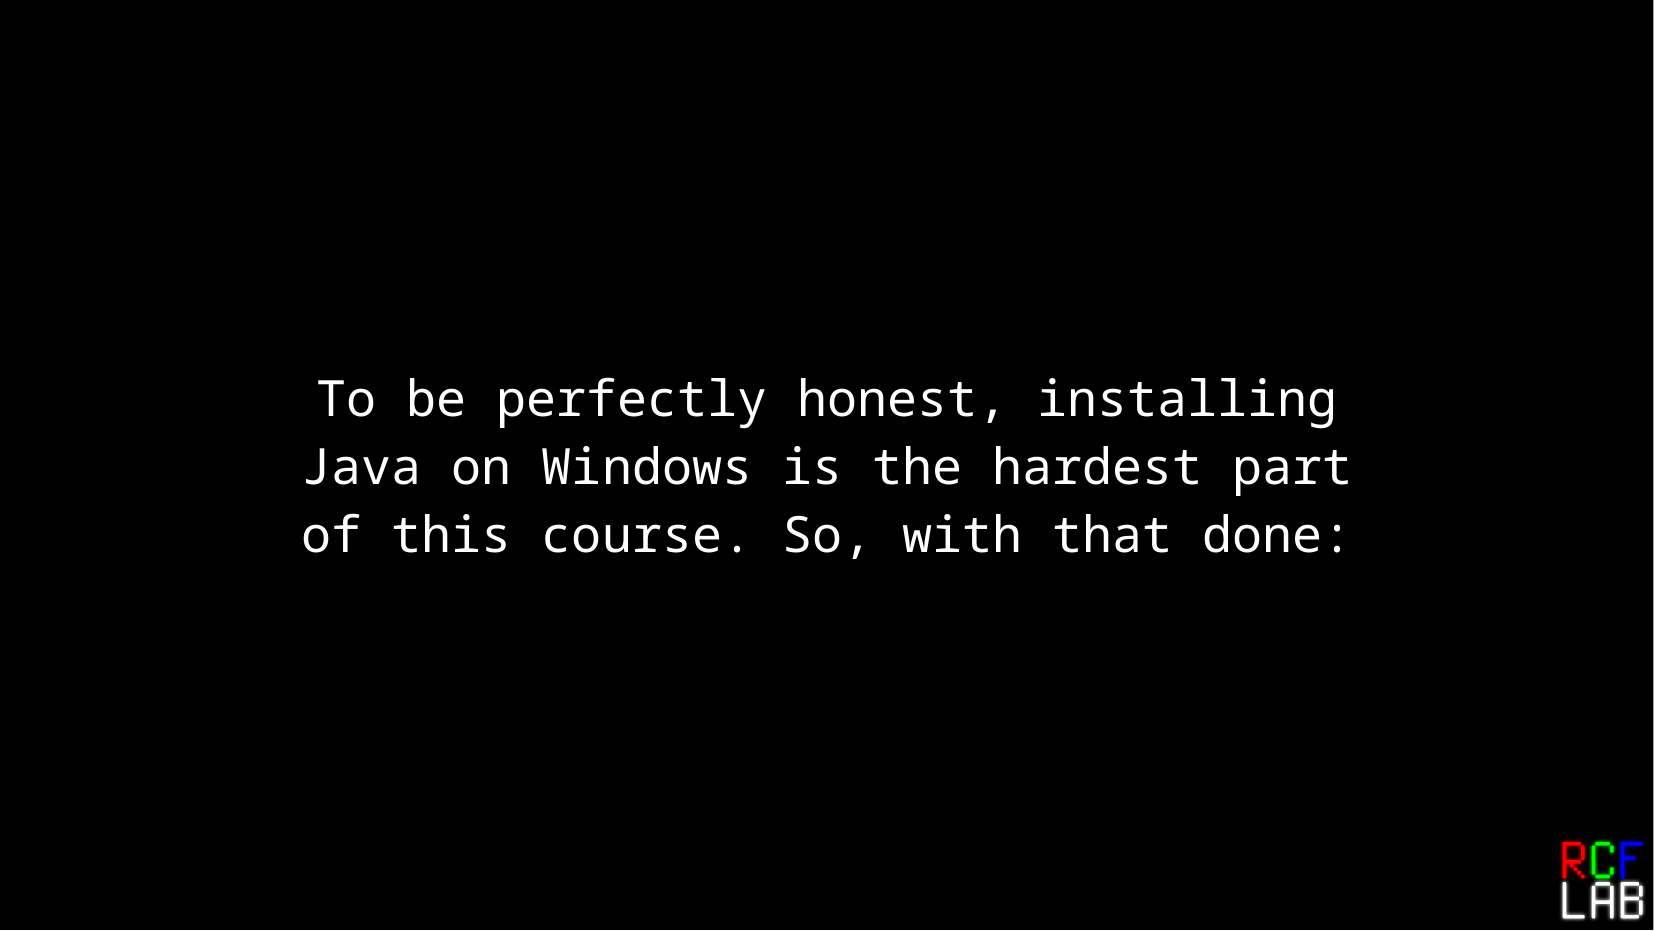

# To be perfectly honest, installing Java on Windows is the hardest part of this course. So, with that done: